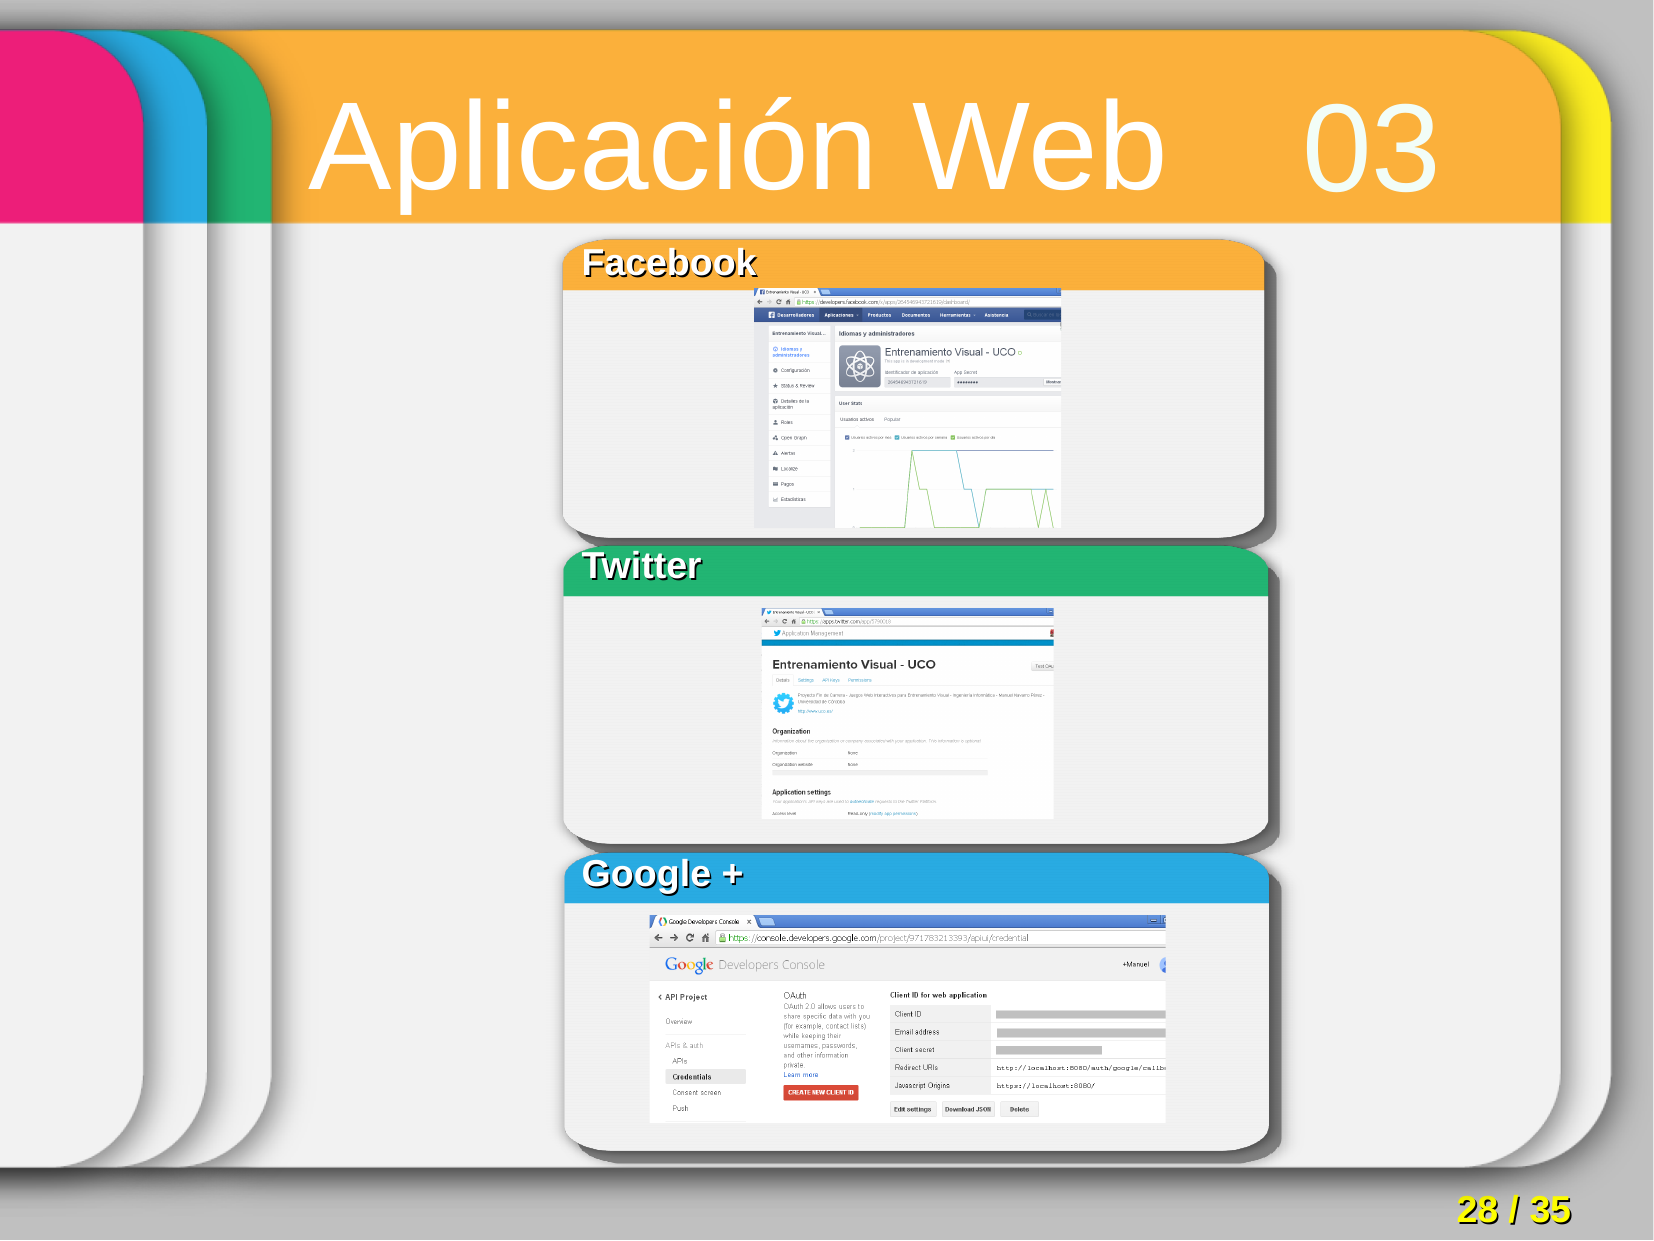

03
# Aplicación Web
Facebook
Twitter
Google +